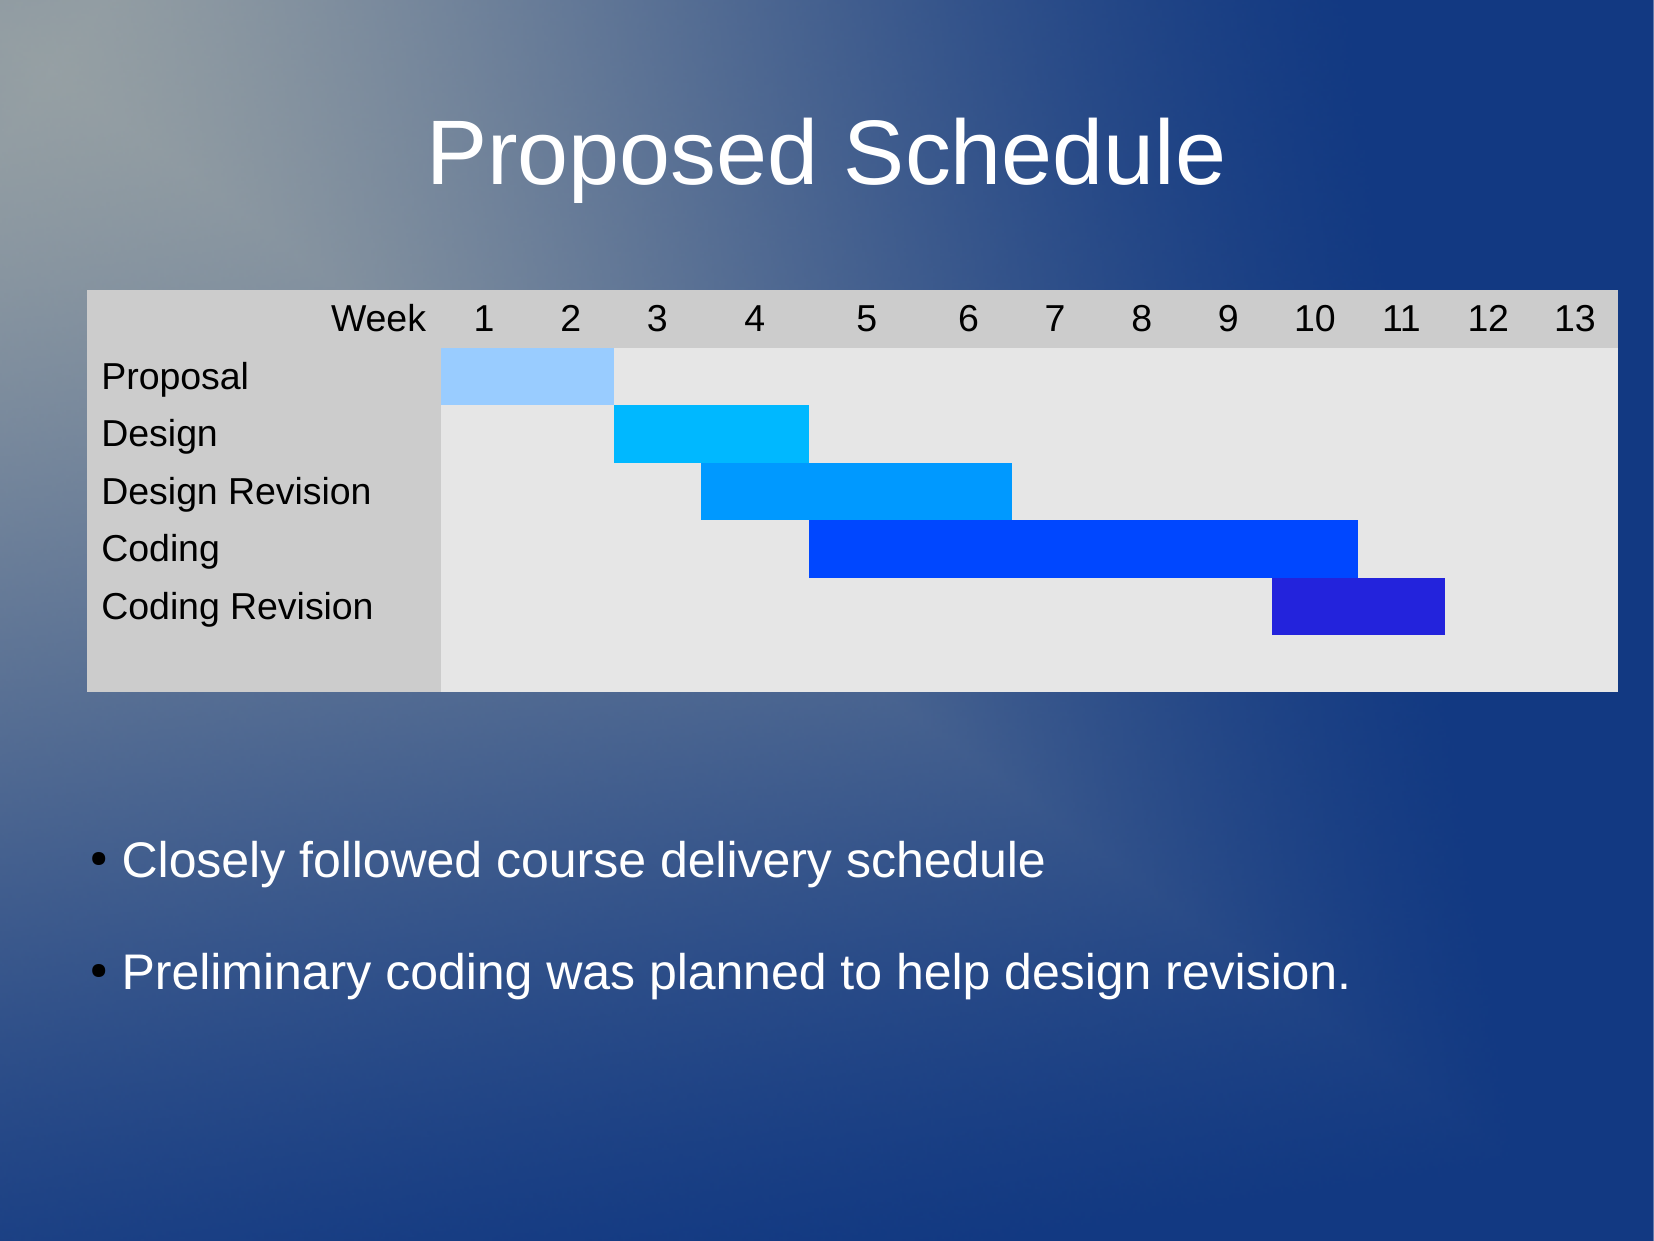

# Proposed Schedule
| Week | 1 | 2 | 3 | 4 | 5 | 6 | 7 | 8 | 9 | 10 | 11 | 12 | 13 |
| --- | --- | --- | --- | --- | --- | --- | --- | --- | --- | --- | --- | --- | --- |
| Proposal | | | | | | | | | | | | | |
| Design | | | | | | | | | | | | | |
| Design Revision | | | | | | | | | | | | | |
| Coding | | | | | | | | | | | | | |
| Coding Revision | | | | | | | | | | | | | |
| | | | | | | | | | | | | | |
 Closely followed course delivery schedule
 Preliminary coding was planned to help design revision.